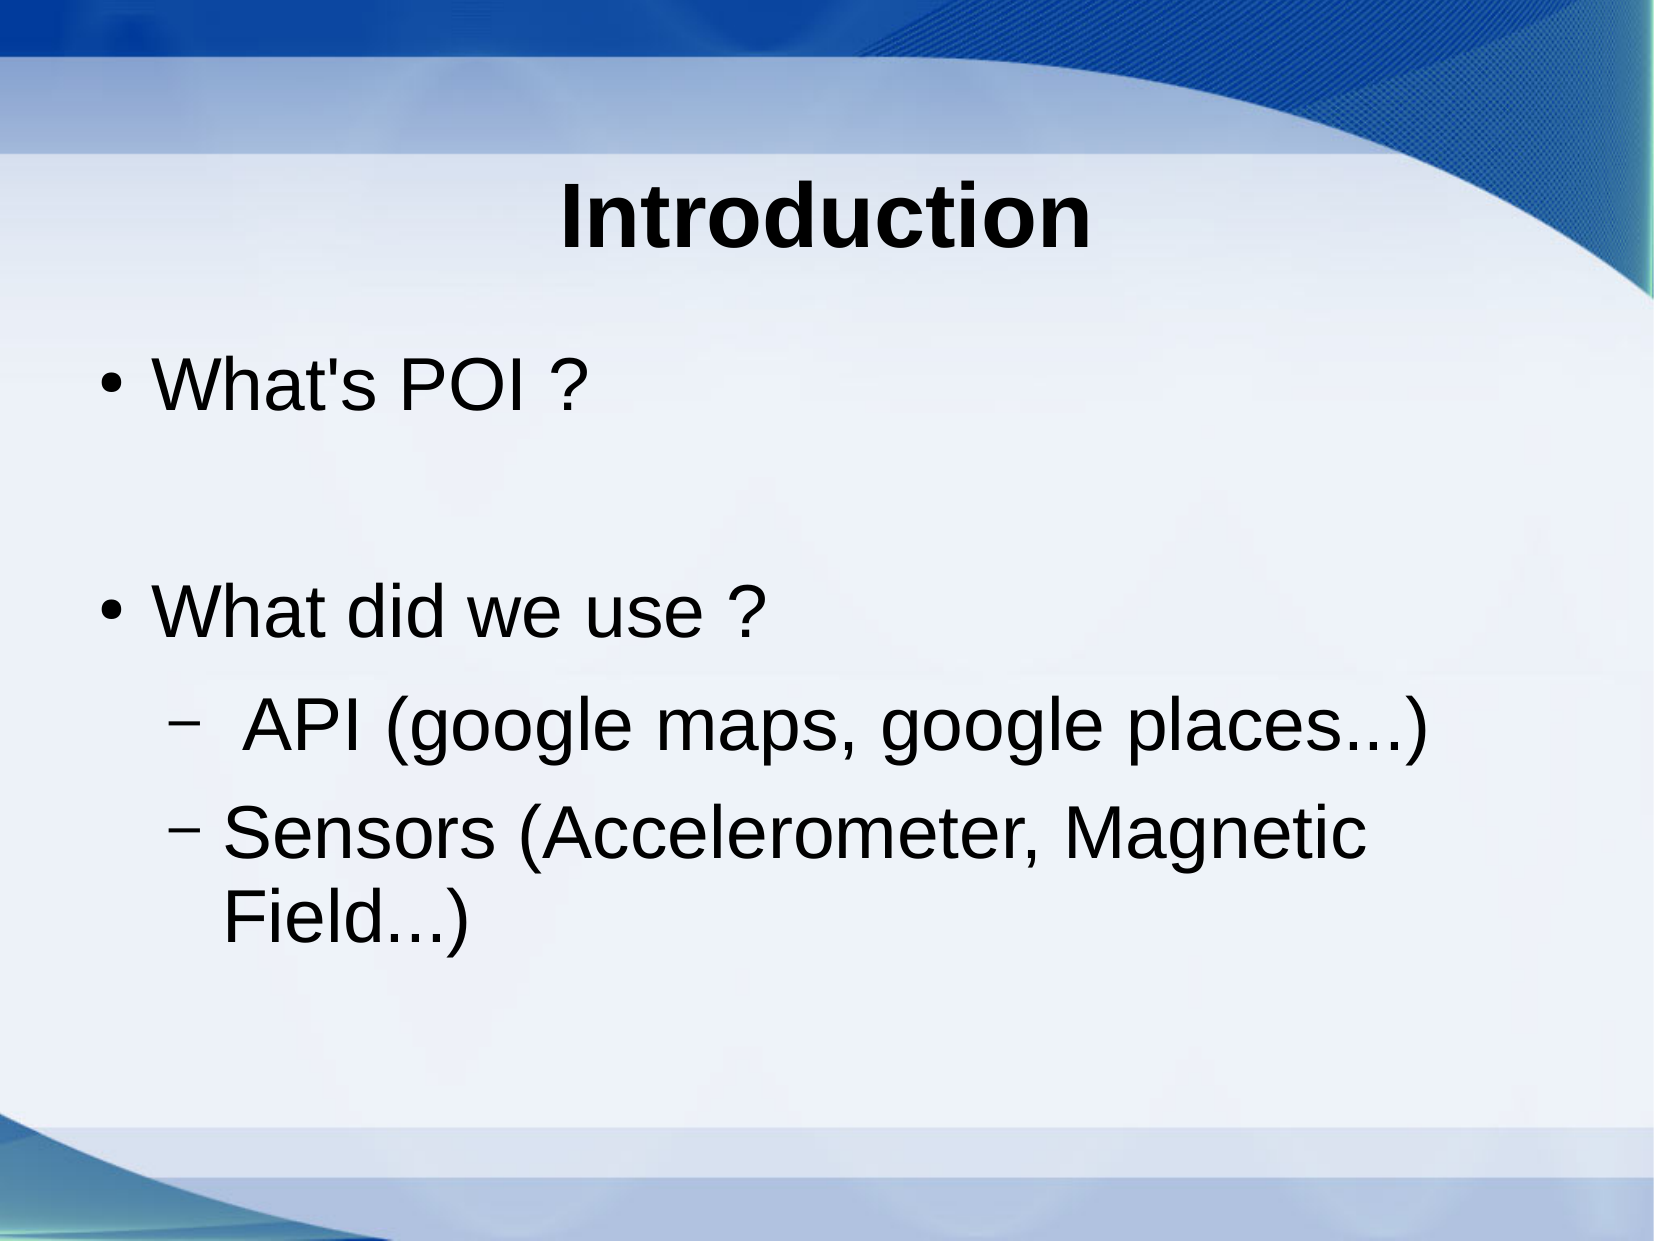

# Introduction
What's POI ?
What did we use ?
 API (google maps, google places...)
Sensors (Accelerometer, Magnetic Field...)